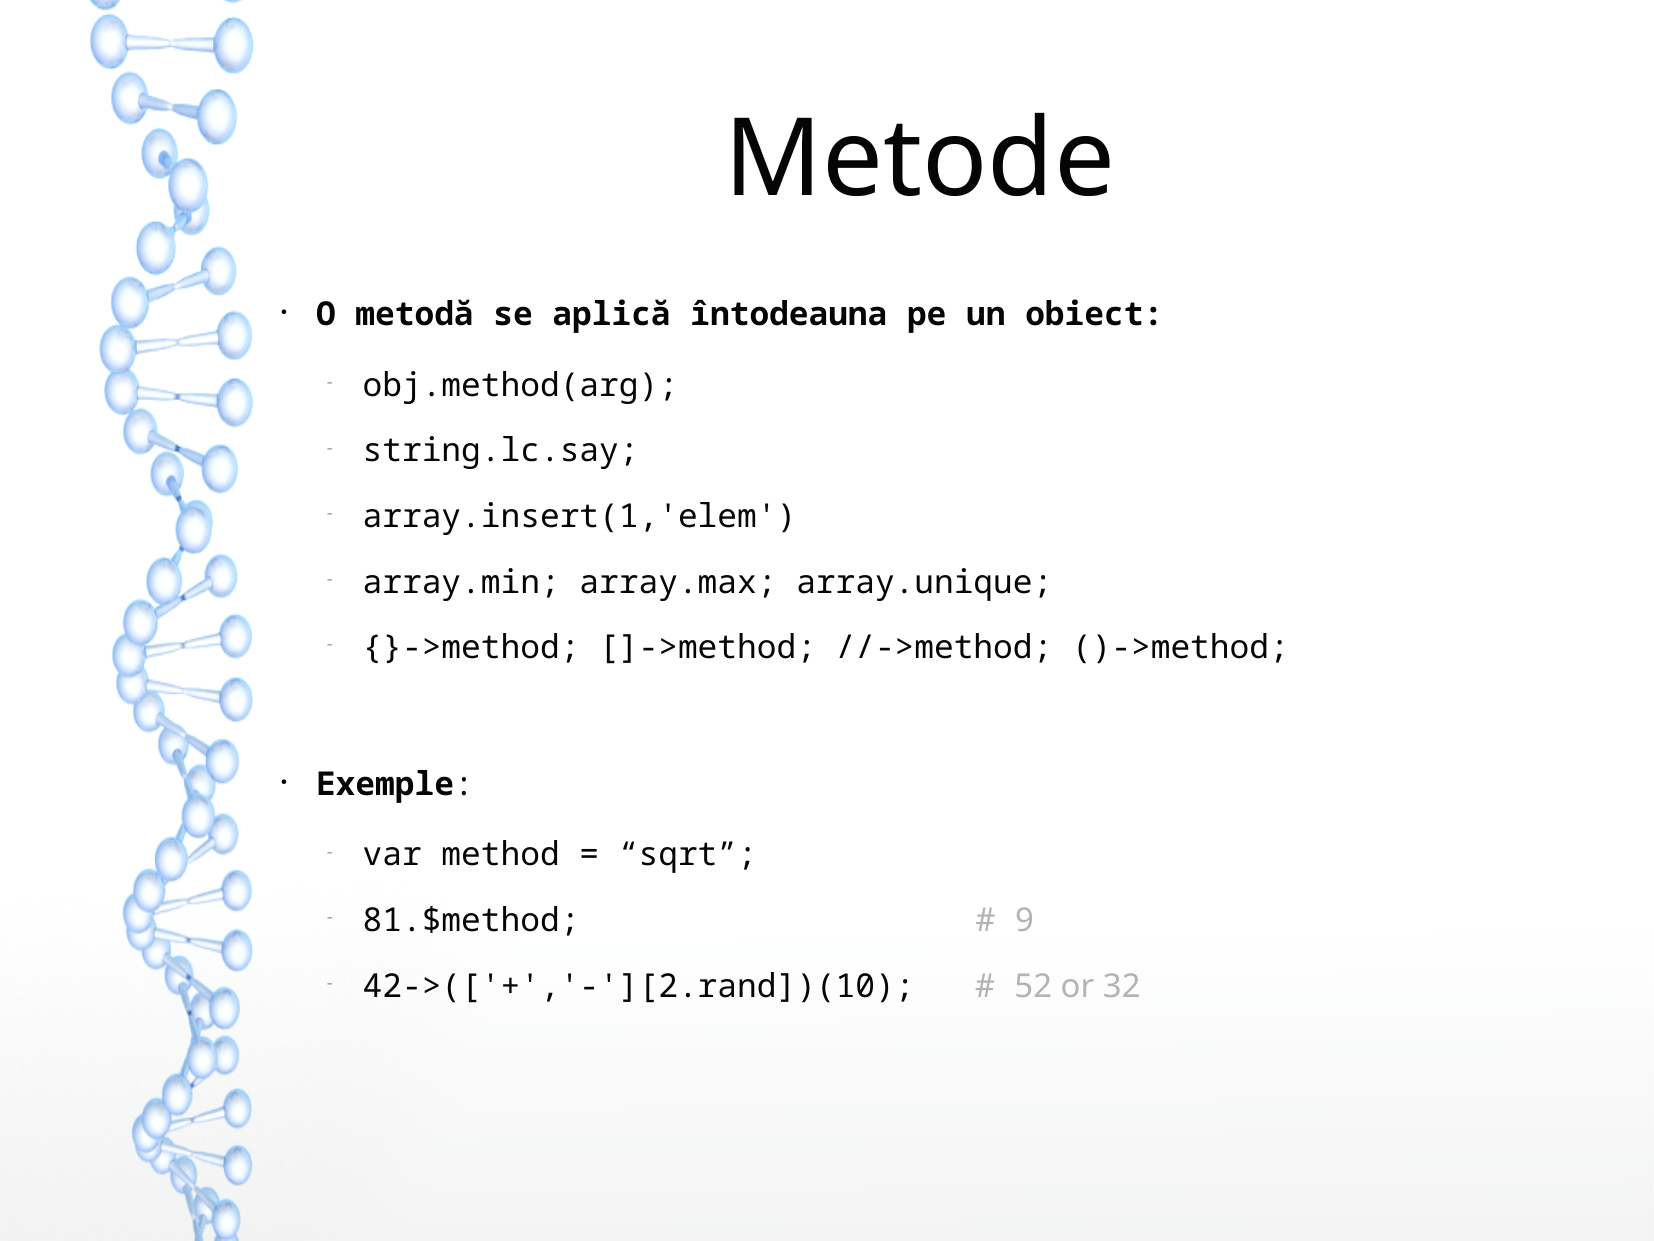

# Metode
O metodă se aplică întodeauna pe un obiect:
obj.method(arg);
string.lc.say;
array.insert(1,'elem')
array.min; array.max; array.unique;
{}->method; []->method; //->method; ()->method;
Exemple:
var method = “sqrt”;
81.$method; 				 # 9
42->(['+','-'][2.rand])(10); # 52 or 32